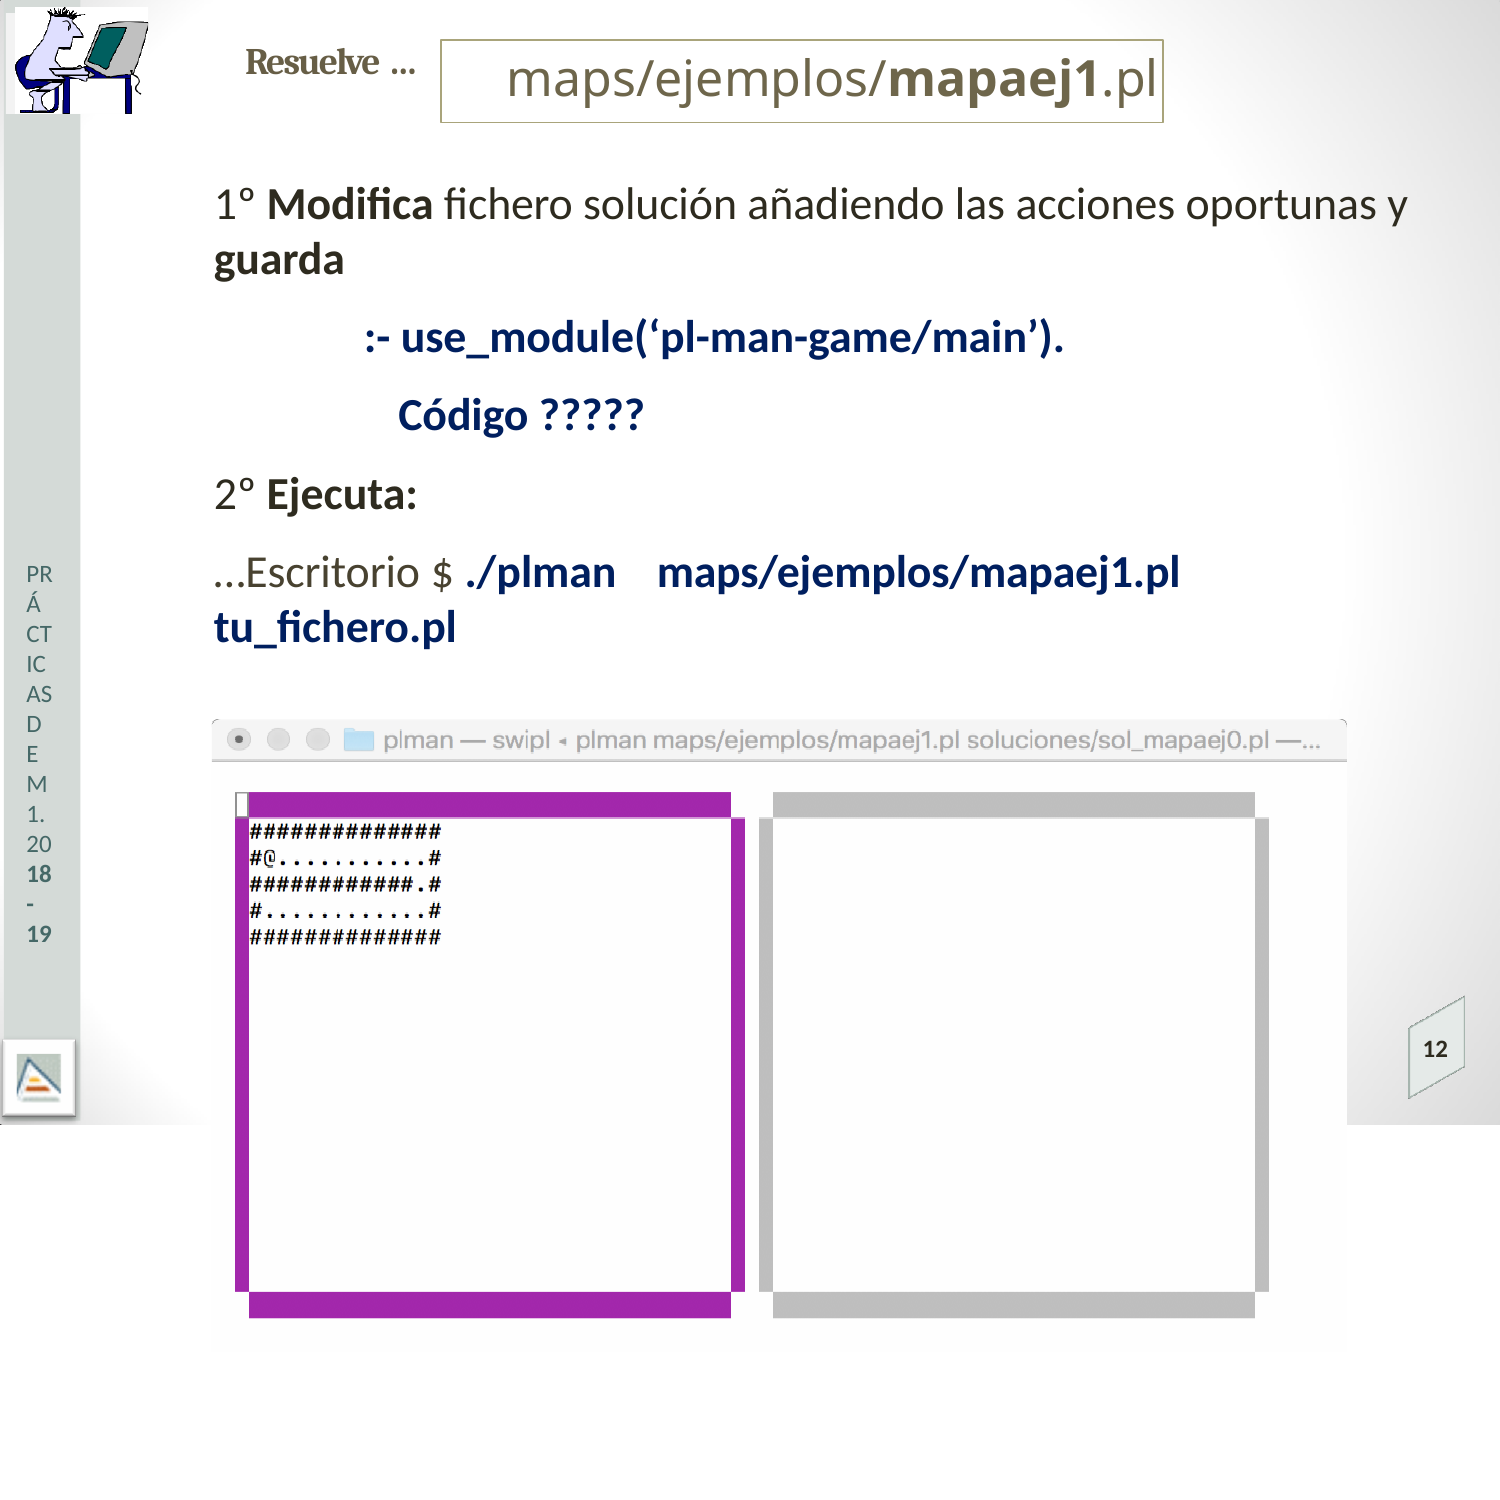

Resuelve …
maps/ejemplos/mapaej1.pl
1º Modifica fichero solución añadiendo las acciones oportunas y guarda
:- use_module(‘pl-man-game/main’).
Código ?????
2º Ejecuta:
…Escritorio $ ./plman	maps/ejemplos/mapaej1.pl	tu_fichero.pl
PRÁCTICAS DE M1. 2018-19